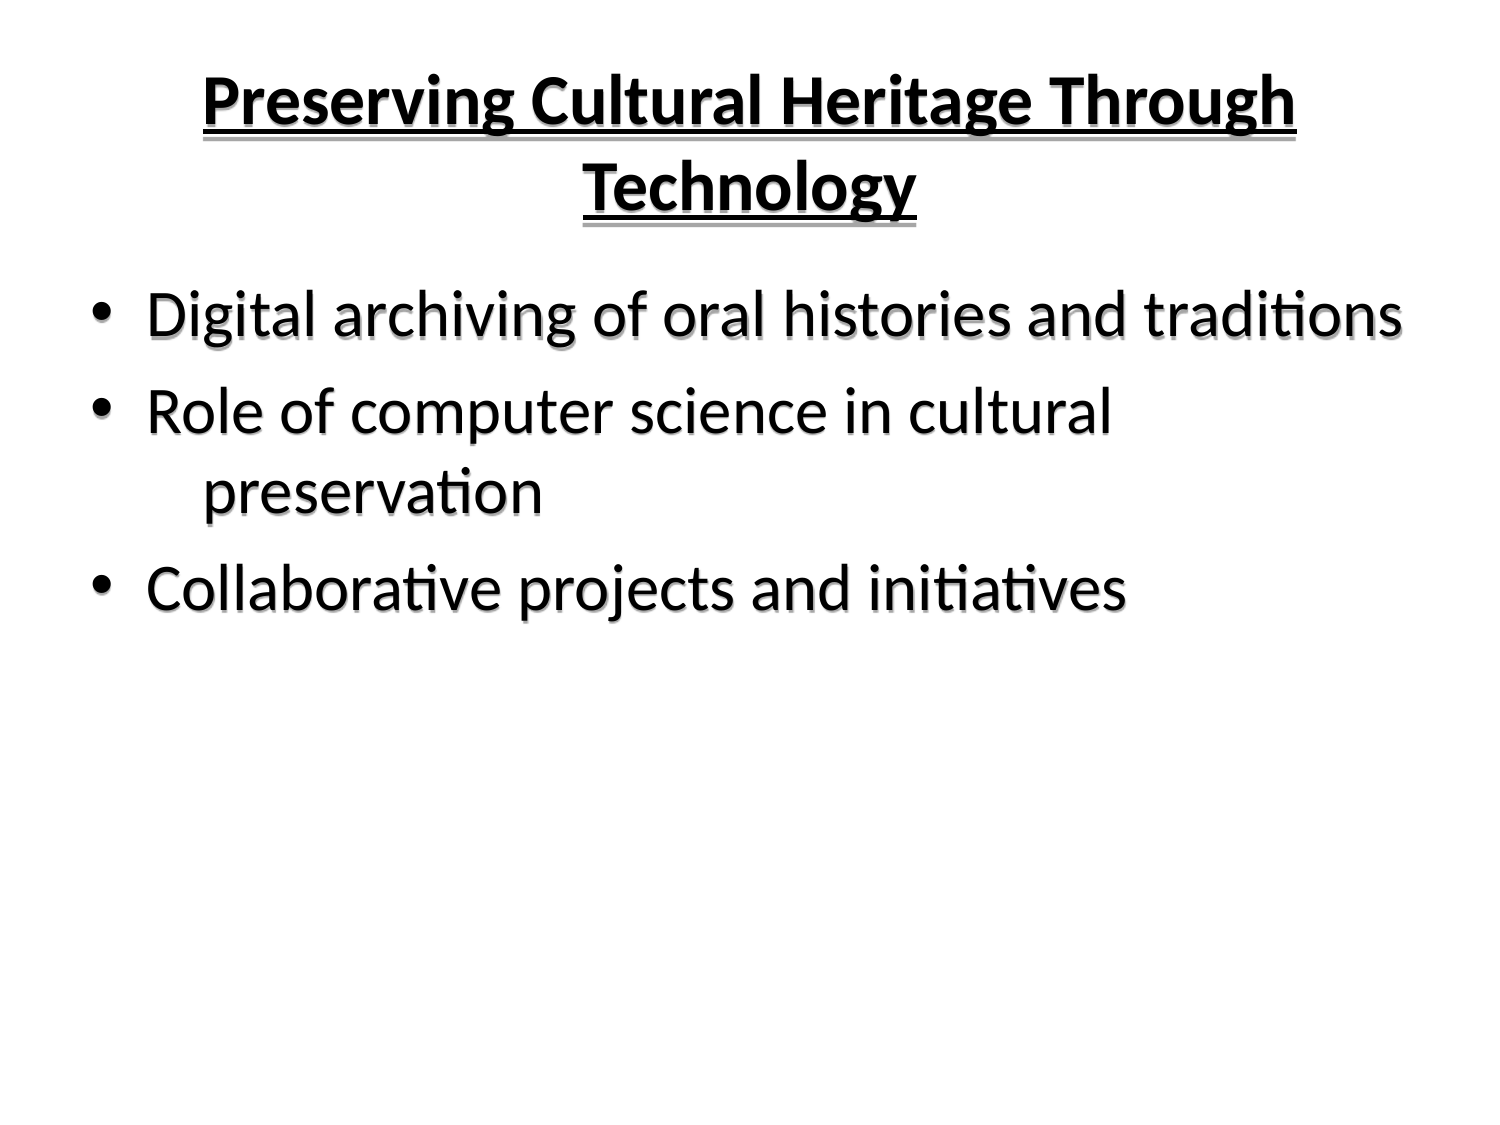

# Preserving Cultural Heritage Through Technology
Digital archiving of oral histories and traditions
Role of computer science in cultural preservation
Collaborative projects and initiatives